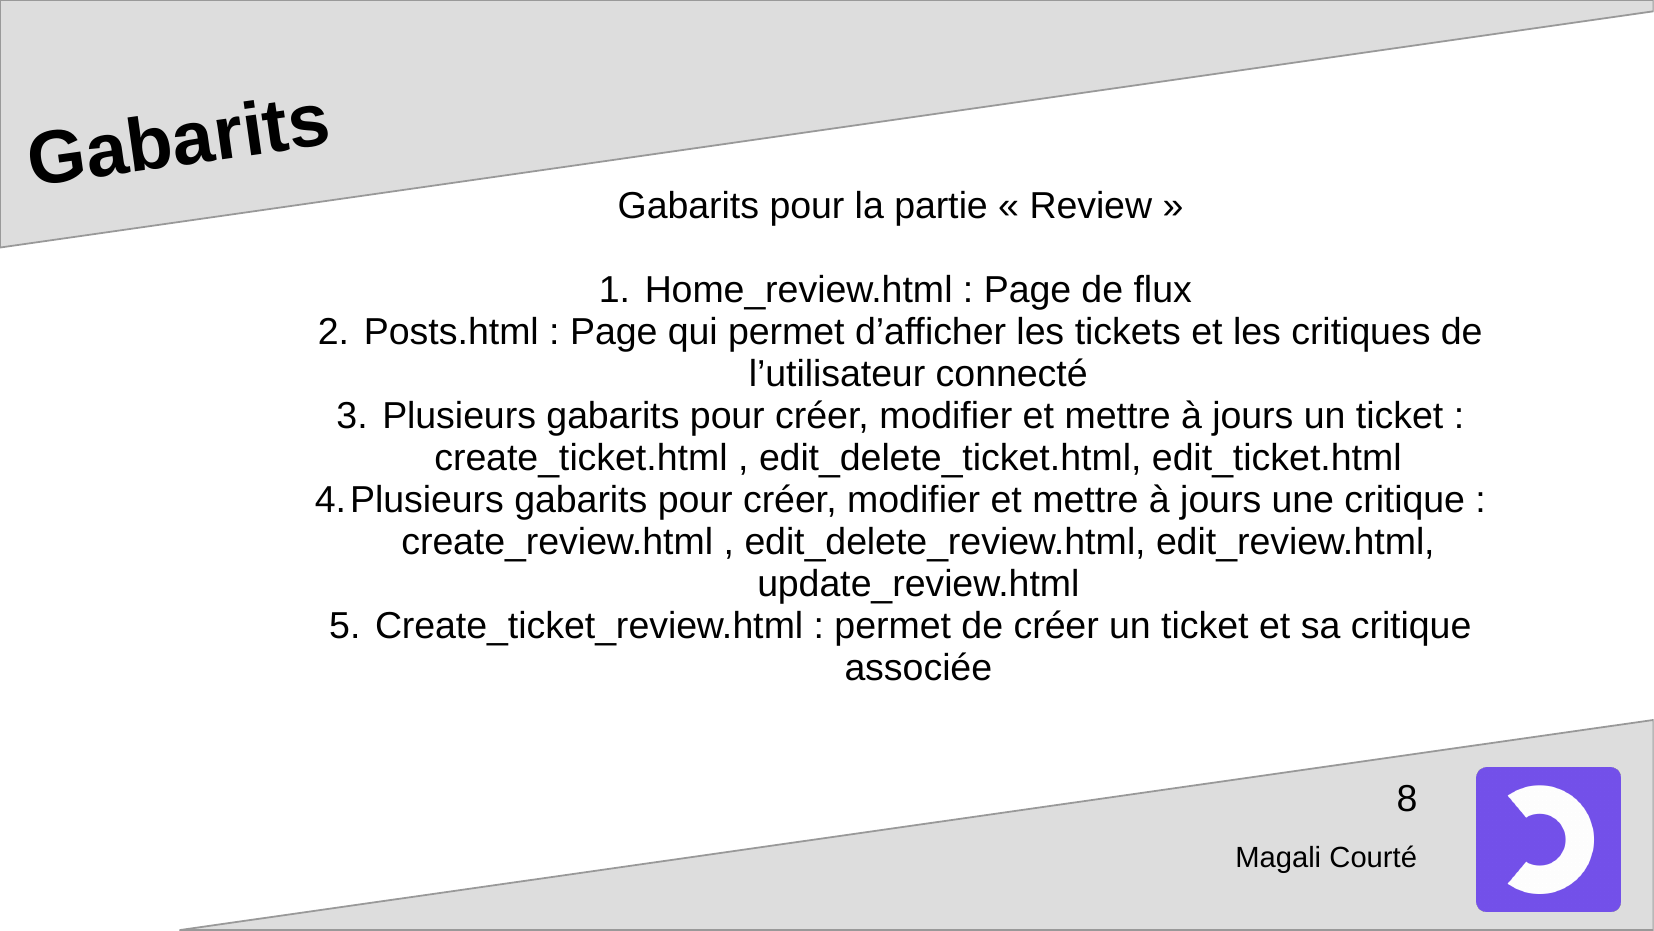

# Gabarits
Gabarits pour la partie « Review »
 Home_review.html : Page de flux
 Posts.html : Page qui permet d’afficher les tickets et les critiques de l’utilisateur connecté
 Plusieurs gabarits pour créer, modifier et mettre à jours un ticket : create_ticket.html , edit_delete_ticket.html, edit_ticket.html
Plusieurs gabarits pour créer, modifier et mettre à jours une critique : create_review.html , edit_delete_review.html, edit_review.html, update_review.html
 Create_ticket_review.html : permet de créer un ticket et sa critique associée
8